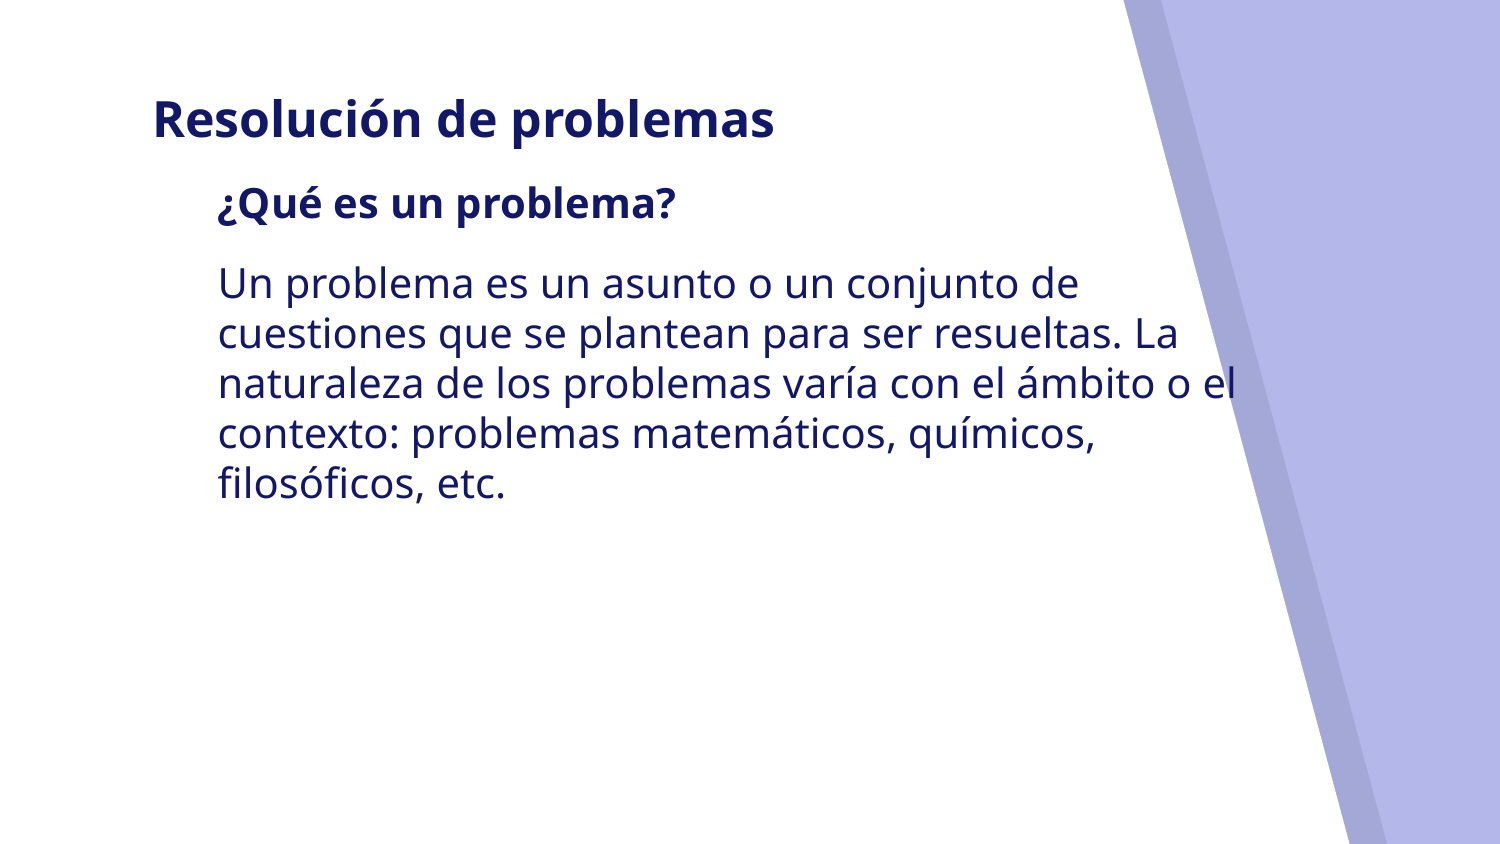

# Resolución de problemas
¿Qué es un problema?
Un problema es un asunto o un conjunto de cuestiones que se plantean para ser resueltas. La naturaleza de los problemas varía con el ámbito o el contexto: problemas matemáticos, químicos, filosóficos, etc.